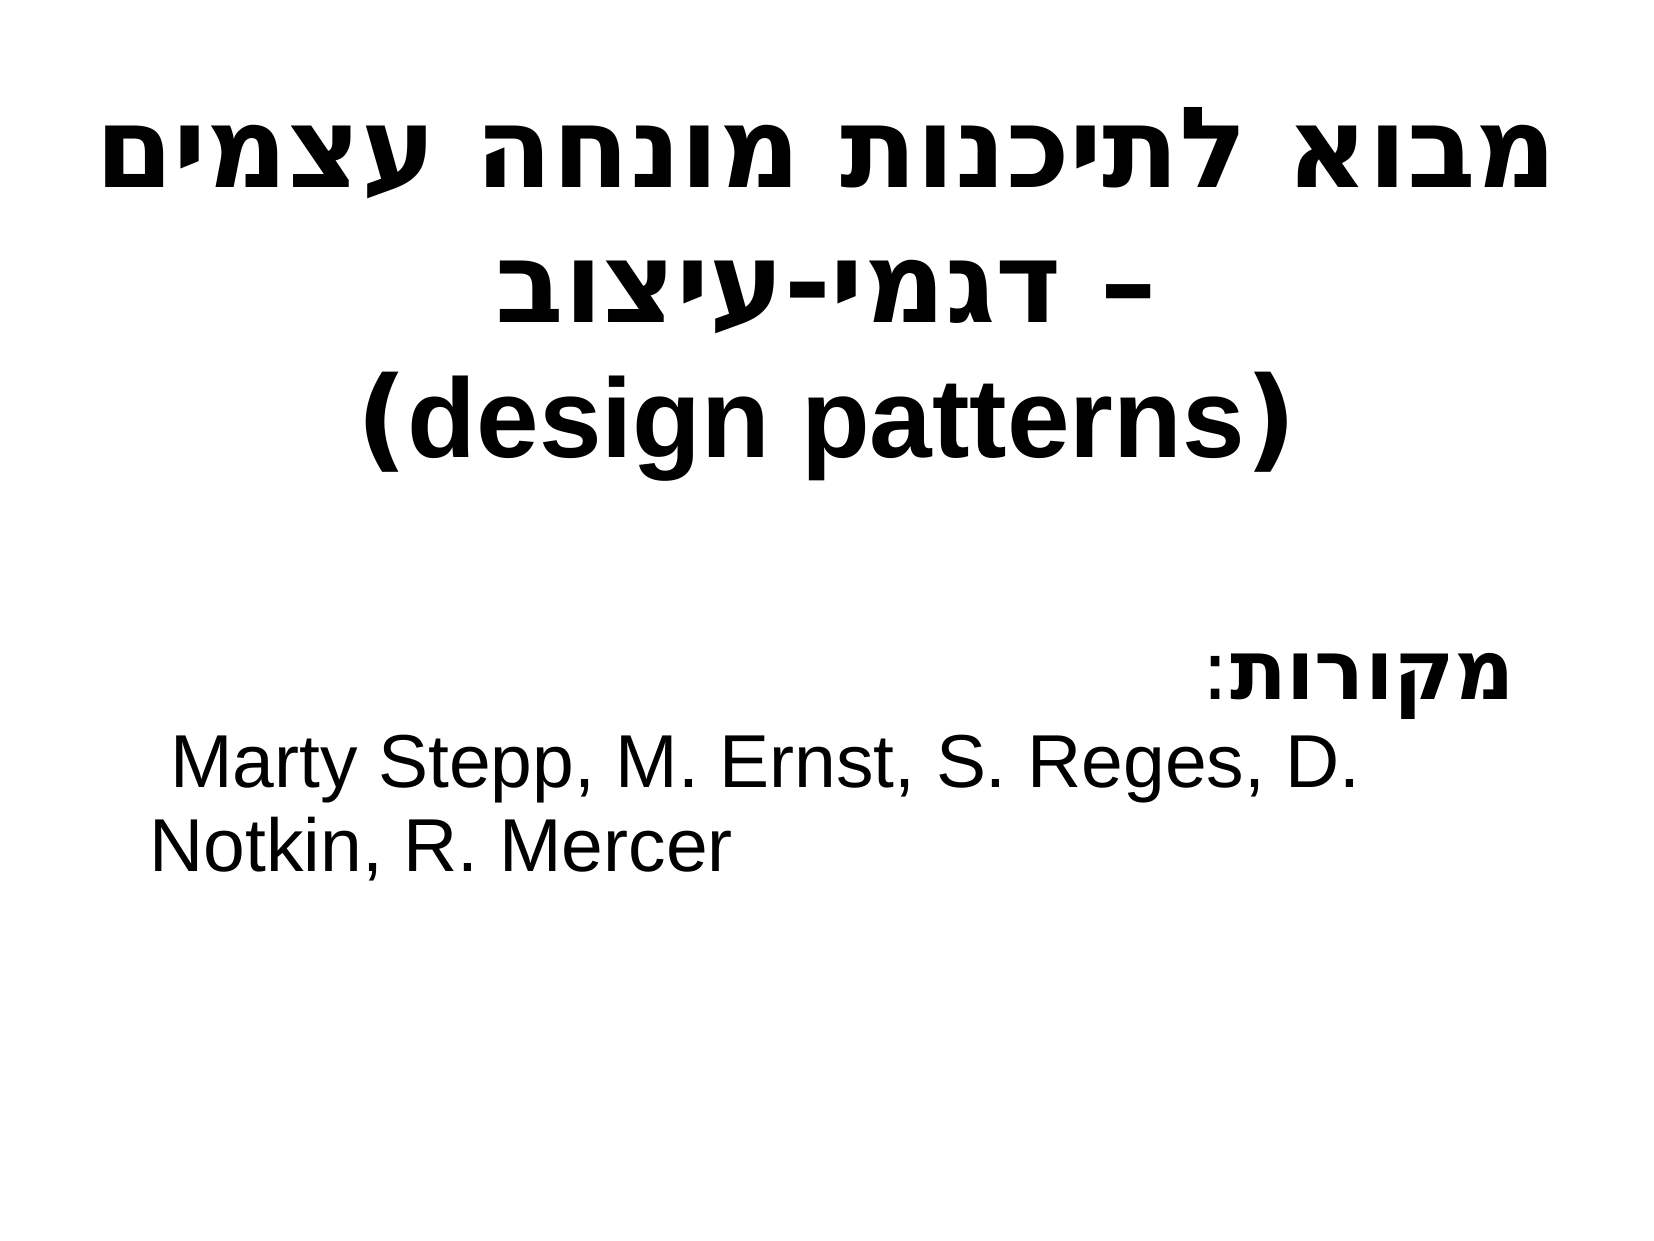

# מבוא לתיכנות מונחה עצמים – דגמי-עיצוב (design patterns)
מקורות:
 Marty Stepp, M. Ernst, S. Reges, D. Notkin, R. Mercer